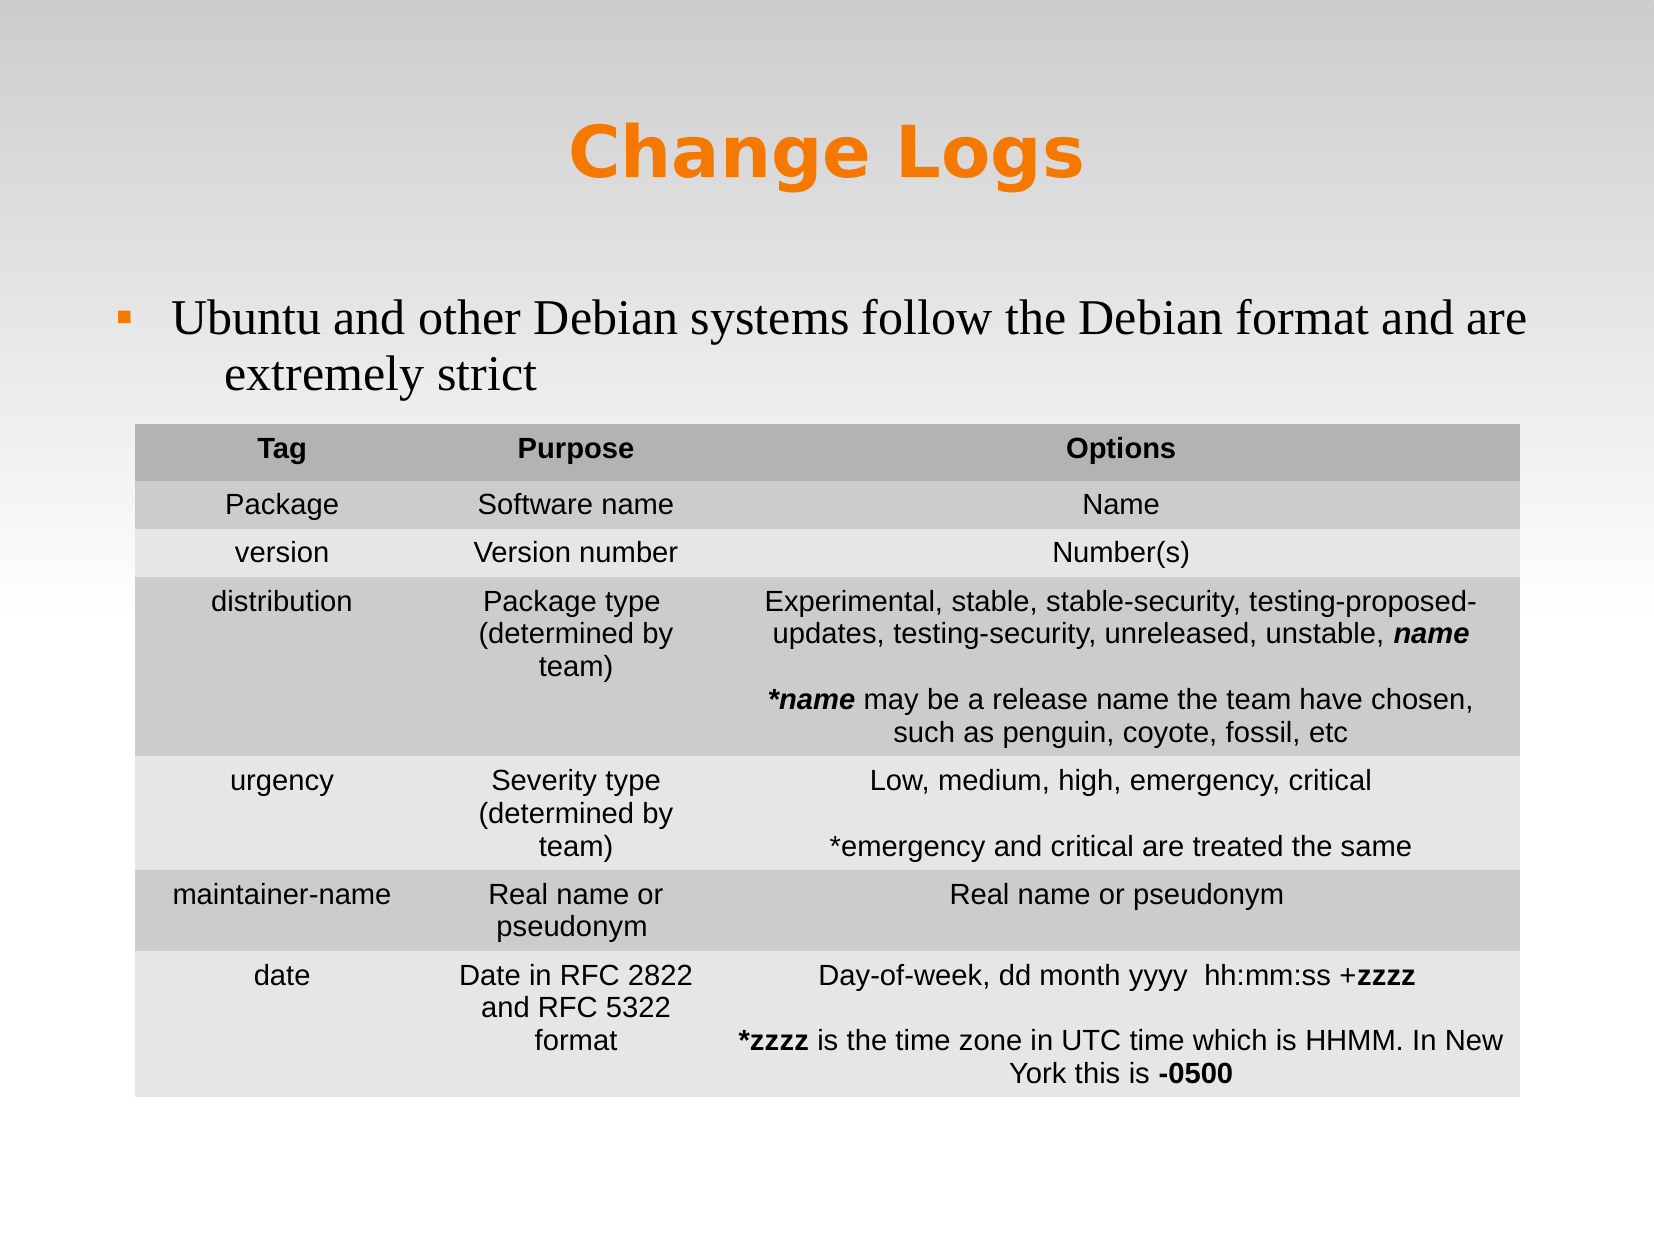

# Change Logs
Ubuntu and other Debian systems follow the Debian format and are extremely strict
| Tag | Purpose | Options |
| --- | --- | --- |
| Package | Software name | Name |
| version | Version number | Number(s) |
| distribution | Package type (determined by team) | Experimental, stable, stable-security, testing-proposed-updates, testing-security, unreleased, unstable, name \*name may be a release name the team have chosen, such as penguin, coyote, fossil, etc |
| urgency | Severity type (determined by team) | Low, medium, high, emergency, critical \*emergency and critical are treated the same |
| maintainer-name | Real name or pseudonym | Real name or pseudonym |
| date | Date in RFC 2822 and RFC 5322 format | Day-of-week, dd month yyyy hh:mm:ss +zzzz \*zzzz is the time zone in UTC time which is HHMM. In New York this is -0500 |